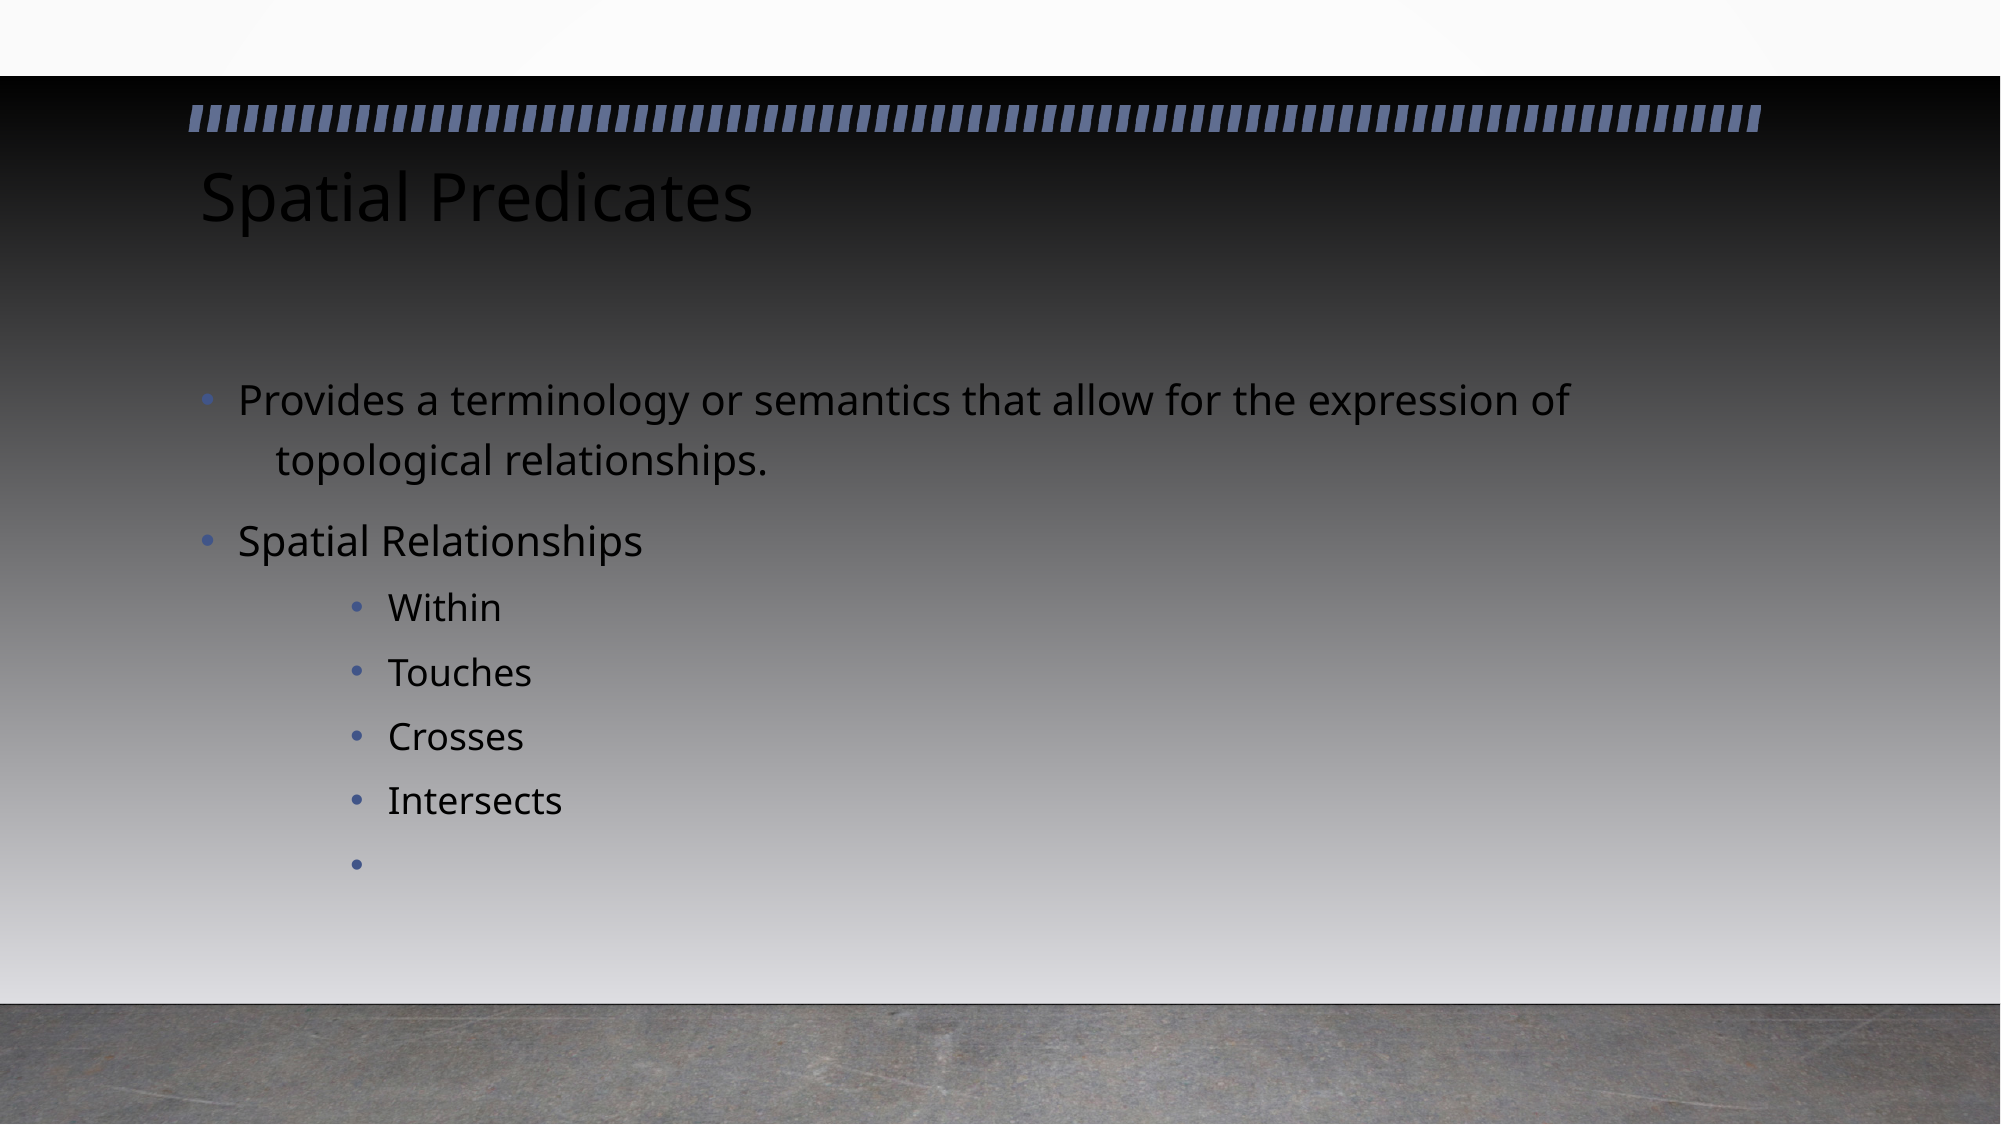

# Spatial Predicates
Provides a terminology or semantics that allow for the expression of topological relationships.
Spatial Relationships
Within
Touches
Crosses
Intersects